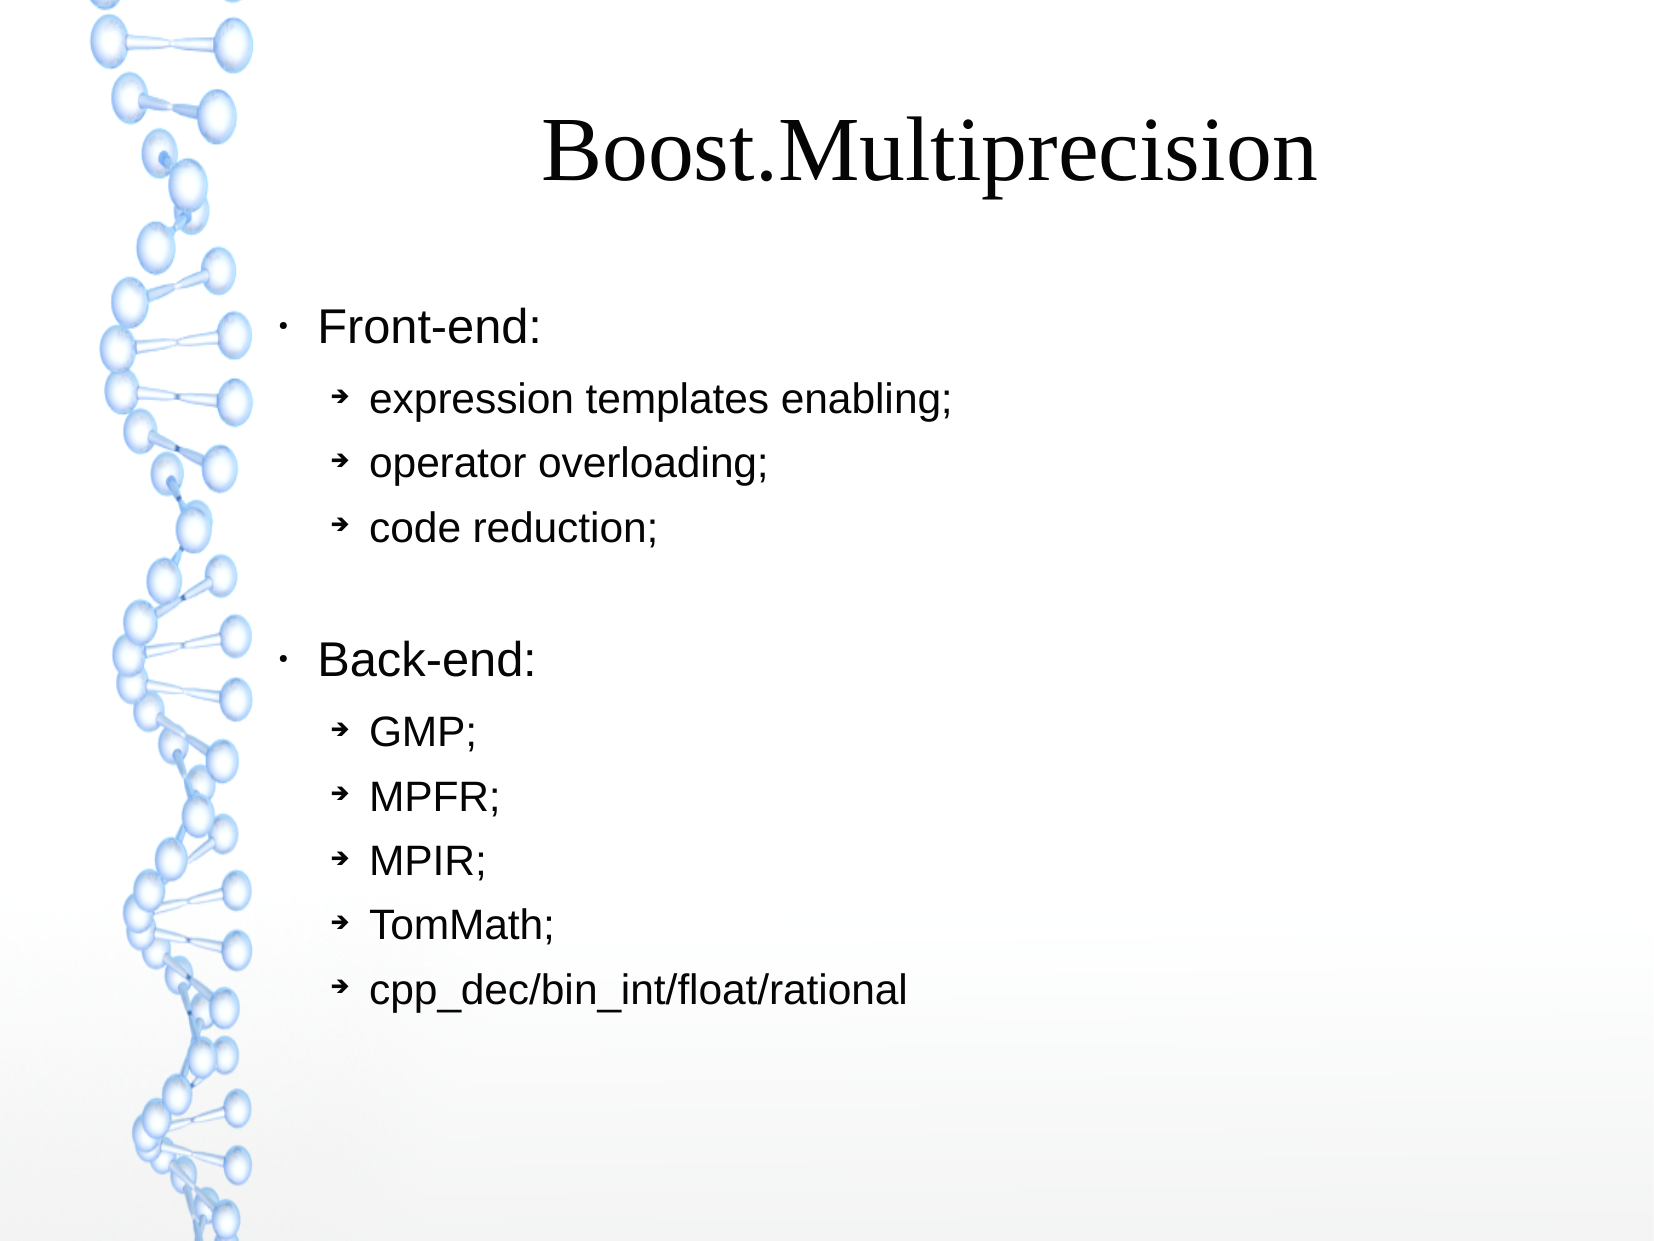

# Boost.Multiprecision
Front-end:
expression templates enabling;
operator overloading;
code reduction;
Back-end:
GMP;
MPFR;
MPIR;
TomMath;
cpp_dec/bin_int/float/rational